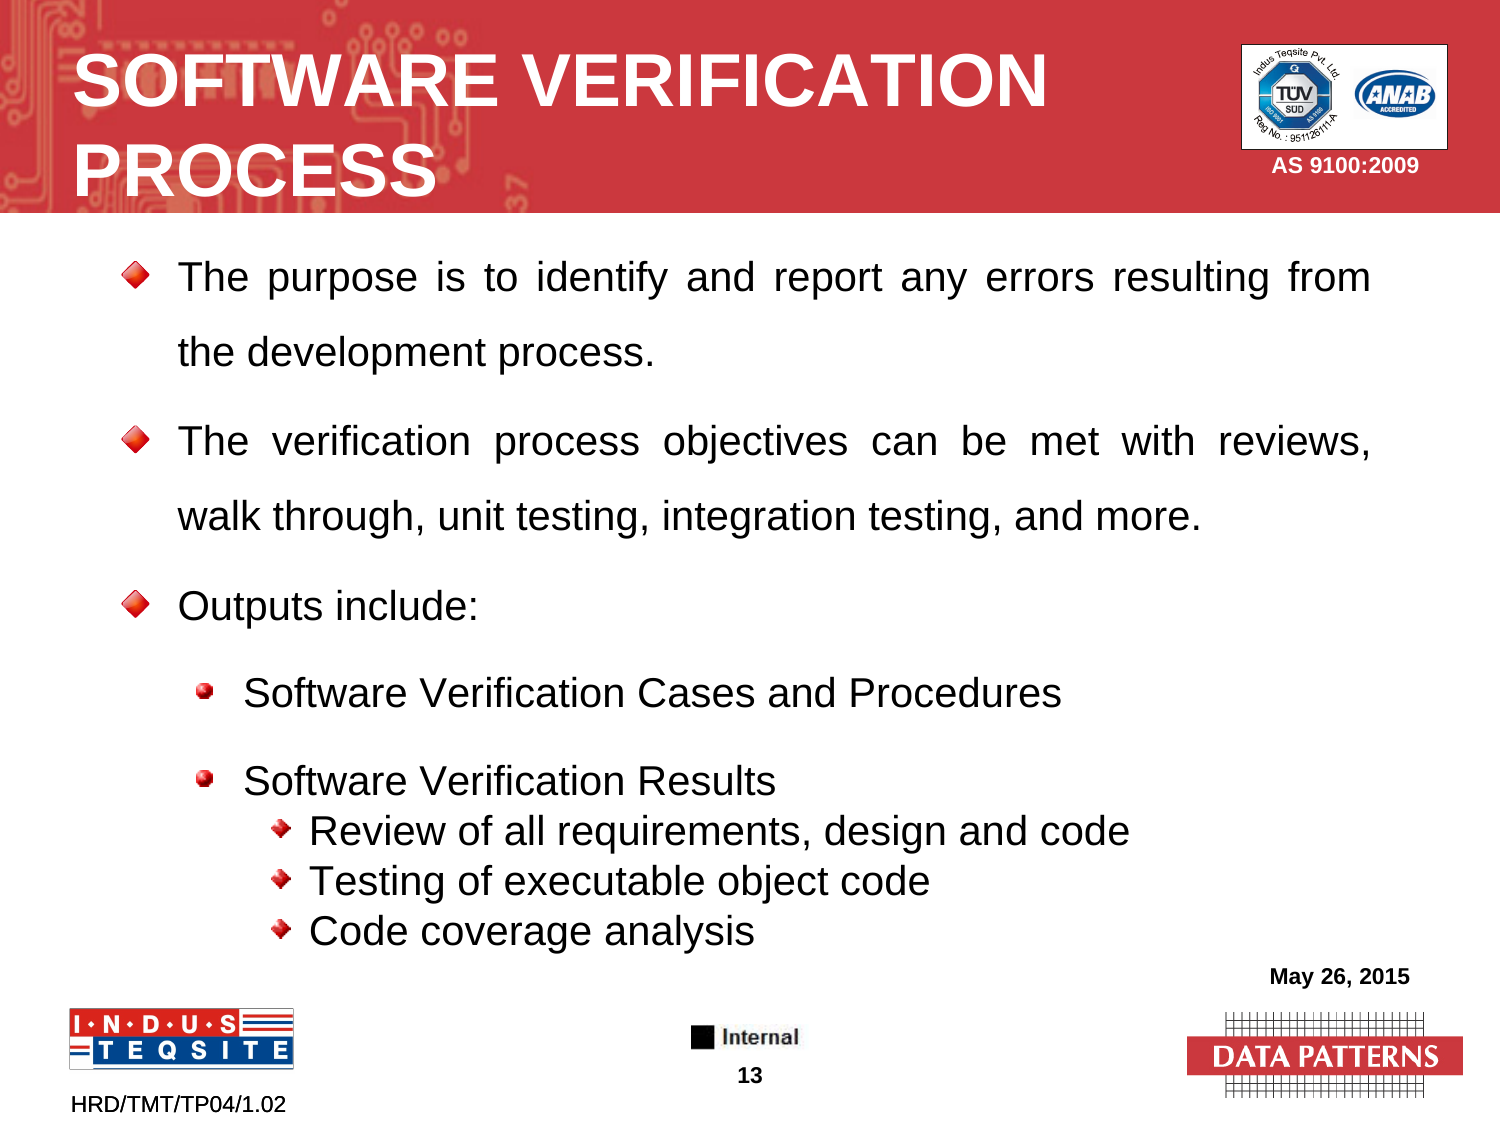

SOFTWARE VERIFICATION PROCESS
The purpose is to identify and report any errors resulting from the development process.
The verification process objectives can be met with reviews, walk through, unit testing, integration testing, and more.
Outputs include:
Software Verification Cases and Procedures
Software Verification Results
Review of all requirements, design and code
Testing of executable object code
Code coverage analysis
#